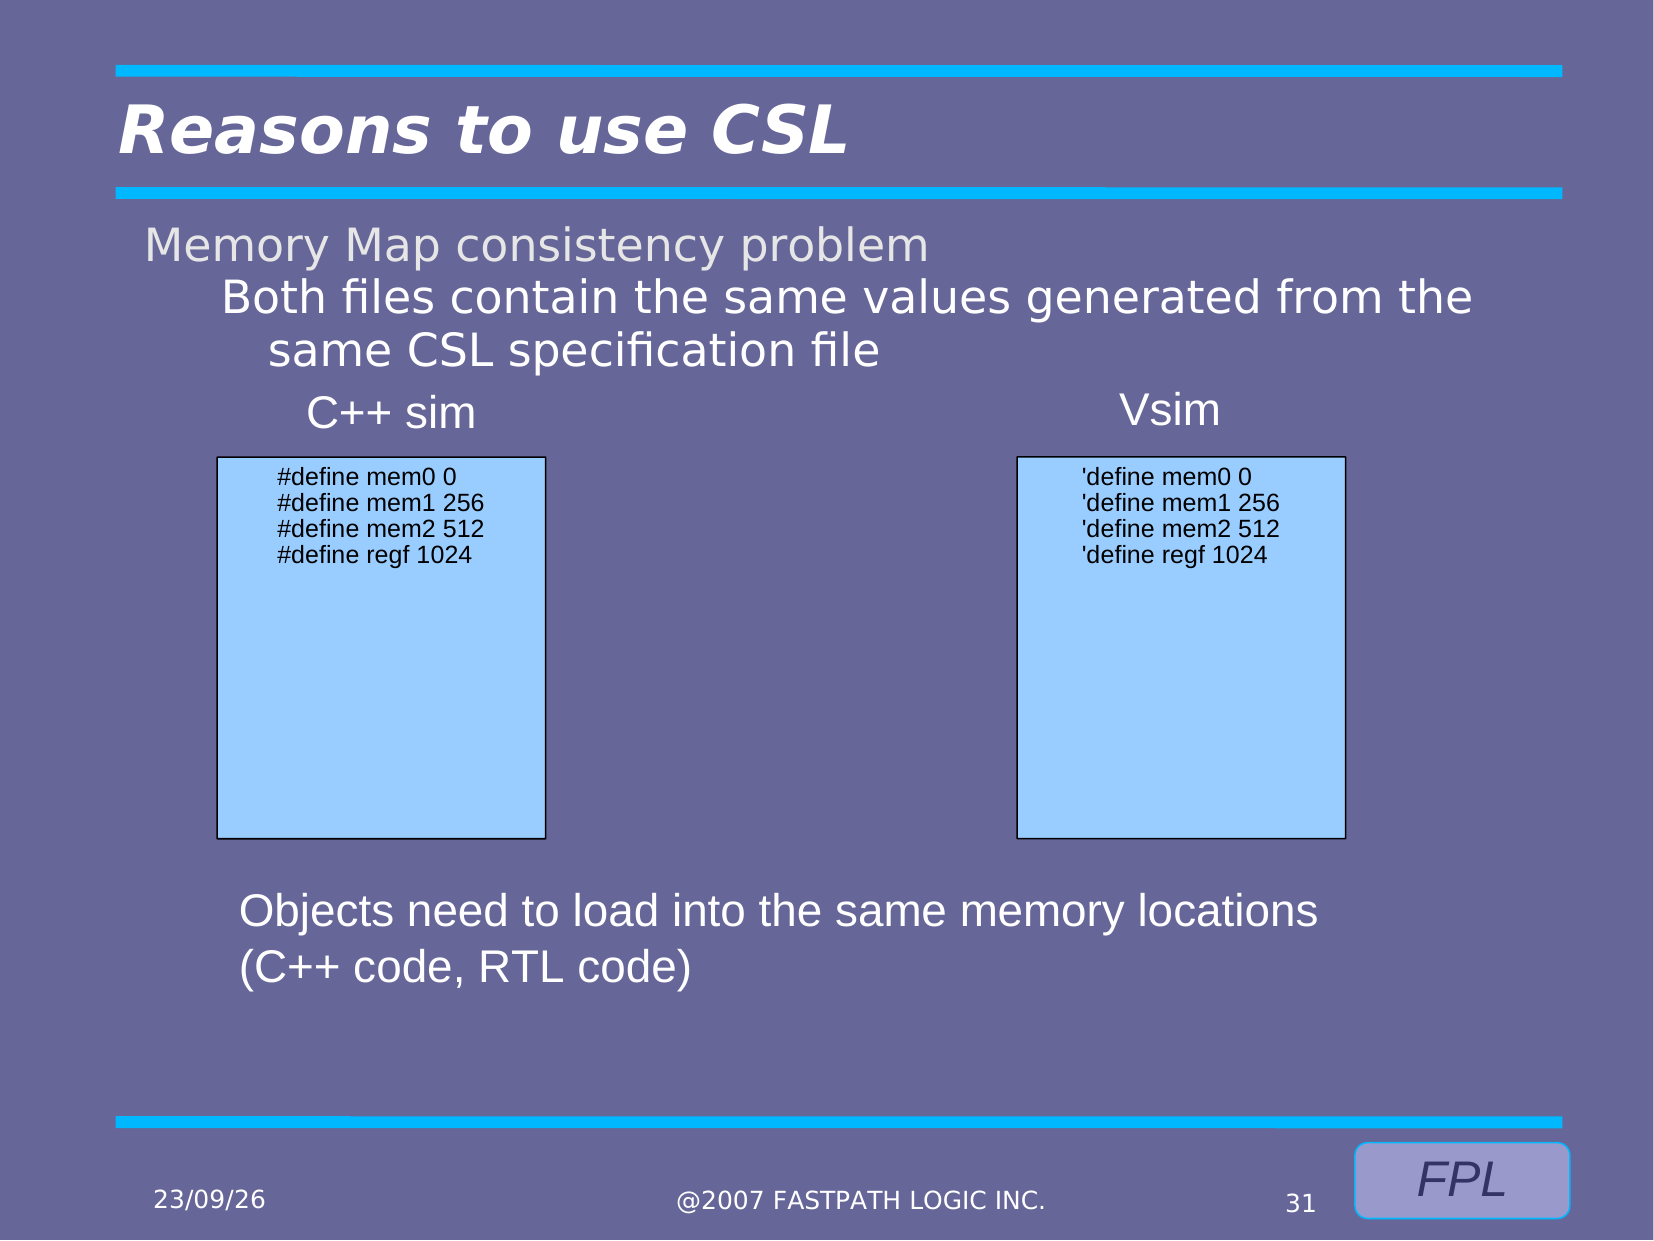

# Reasons to use CSL
Memory Map consistency problem
Both files contain the same values generated from the same CSL specification file
Vsim
C++ sim
'define mem0 0
'define mem1 256
'define mem2 512
'define regf 1024
#define mem0 0
#define mem1 256
#define mem2 512
#define regf 1024
Objects need to load into the same memory locations
(C++ code, RTL code)‏
31